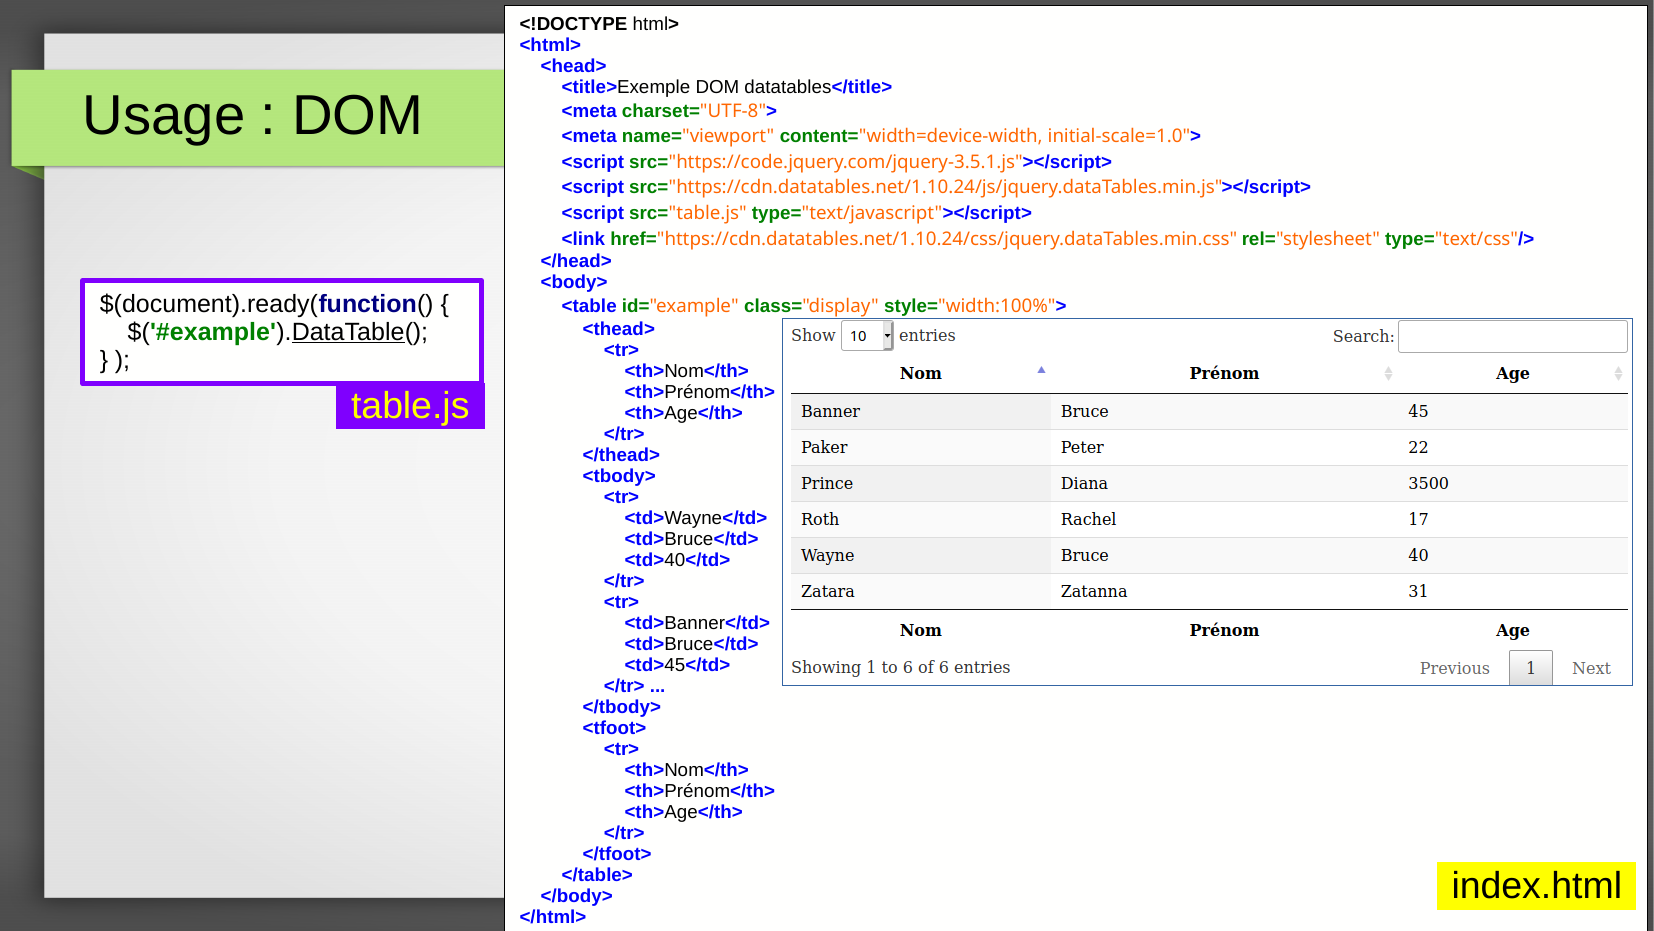

<!DOCTYPE html>
<html>
 <head>
 <title>Exemple DOM datatables</title>
 <meta charset="UTF-8">
 <meta name="viewport" content="width=device-width, initial-scale=1.0">
 <script src="https://code.jquery.com/jquery-3.5.1.js"></script>
 <script src="https://cdn.datatables.net/1.10.24/js/jquery.dataTables.min.js"></script>
 <script src="table.js" type="text/javascript"></script>
 <link href="https://cdn.datatables.net/1.10.24/css/jquery.dataTables.min.css" rel="stylesheet" type="text/css"/>
 </head>
 <body>
 <table id="example" class="display" style="width:100%">
 <thead>
 <tr>
 <th>Nom</th>
 <th>Prénom</th>
 <th>Age</th>
 </tr>
 </thead>
 <tbody>
 <tr>
 <td>Wayne</td>
 <td>Bruce</td>
 <td>40</td>
 </tr>
 <tr>
 <td>Banner</td>
 <td>Bruce</td>
 <td>45</td>
 </tr> ...
 </tbody>
 <tfoot>
 <tr>
 <th>Nom</th>
 <th>Prénom</th>
 <th>Age</th>
 </tr>
 </tfoot>
 </table>
 </body>
</html>
index.html
# Usage : DOM
$(document).ready(function() {
 $('#example').DataTable();
} );
table.js
5